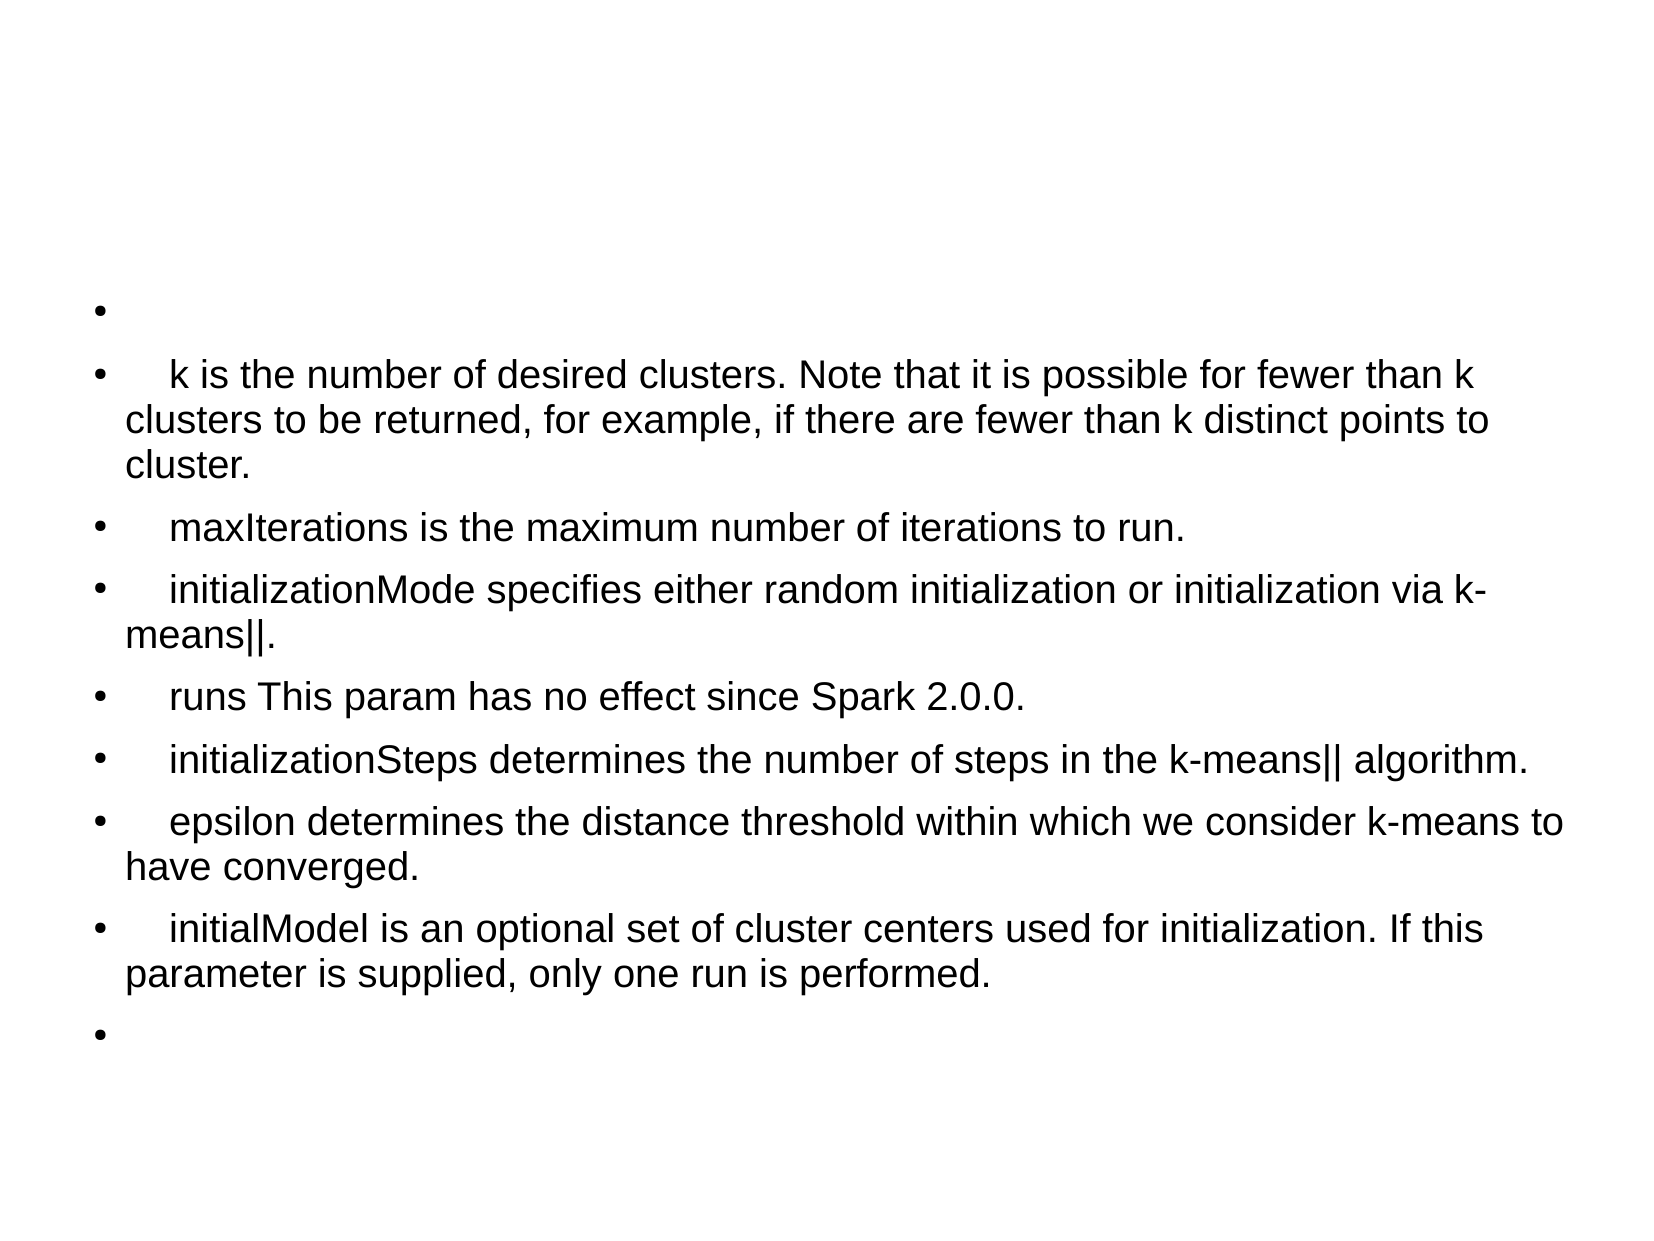

#
 k is the number of desired clusters. Note that it is possible for fewer than k clusters to be returned, for example, if there are fewer than k distinct points to cluster.
 maxIterations is the maximum number of iterations to run.
 initializationMode specifies either random initialization or initialization via k-means||.
 runs This param has no effect since Spark 2.0.0.
 initializationSteps determines the number of steps in the k-means|| algorithm.
 epsilon determines the distance threshold within which we consider k-means to have converged.
 initialModel is an optional set of cluster centers used for initialization. If this parameter is supplied, only one run is performed.